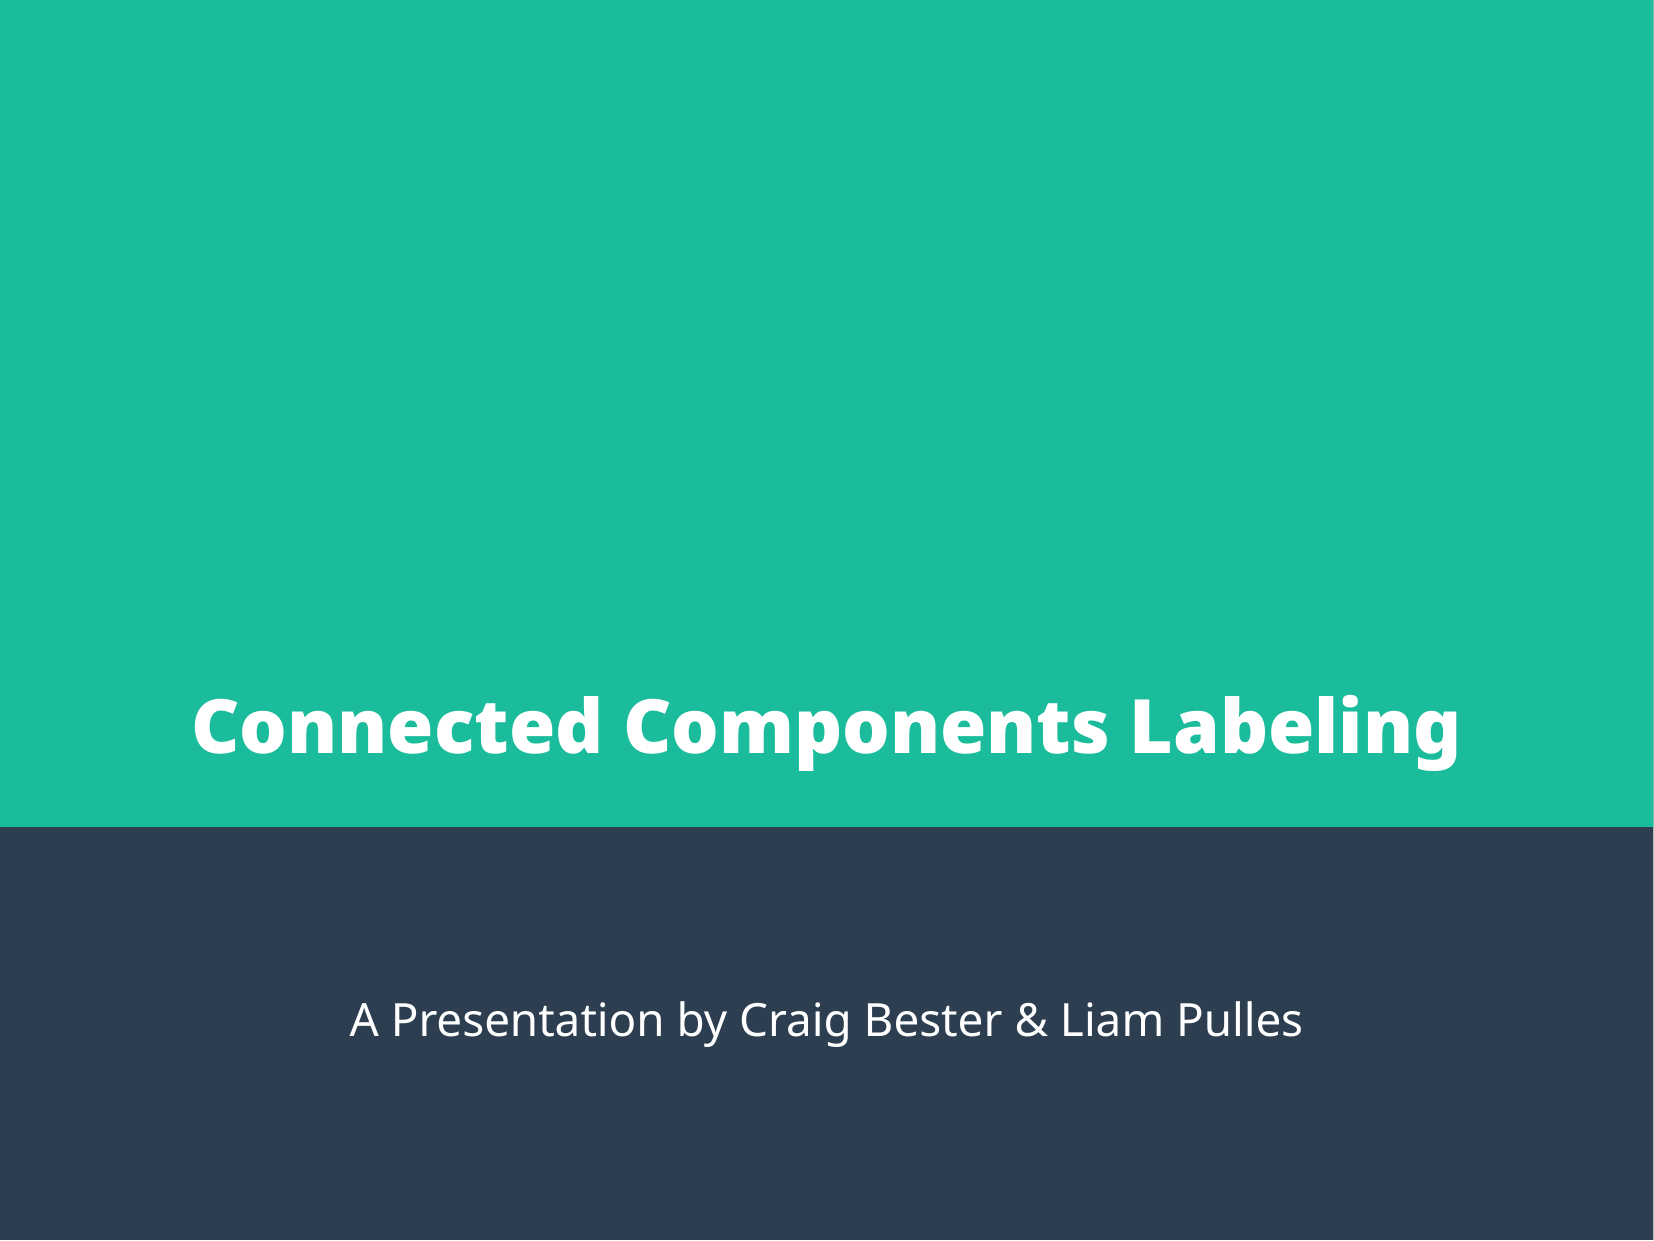

# Connected Components Labeling
A Presentation by Craig Bester & Liam Pulles